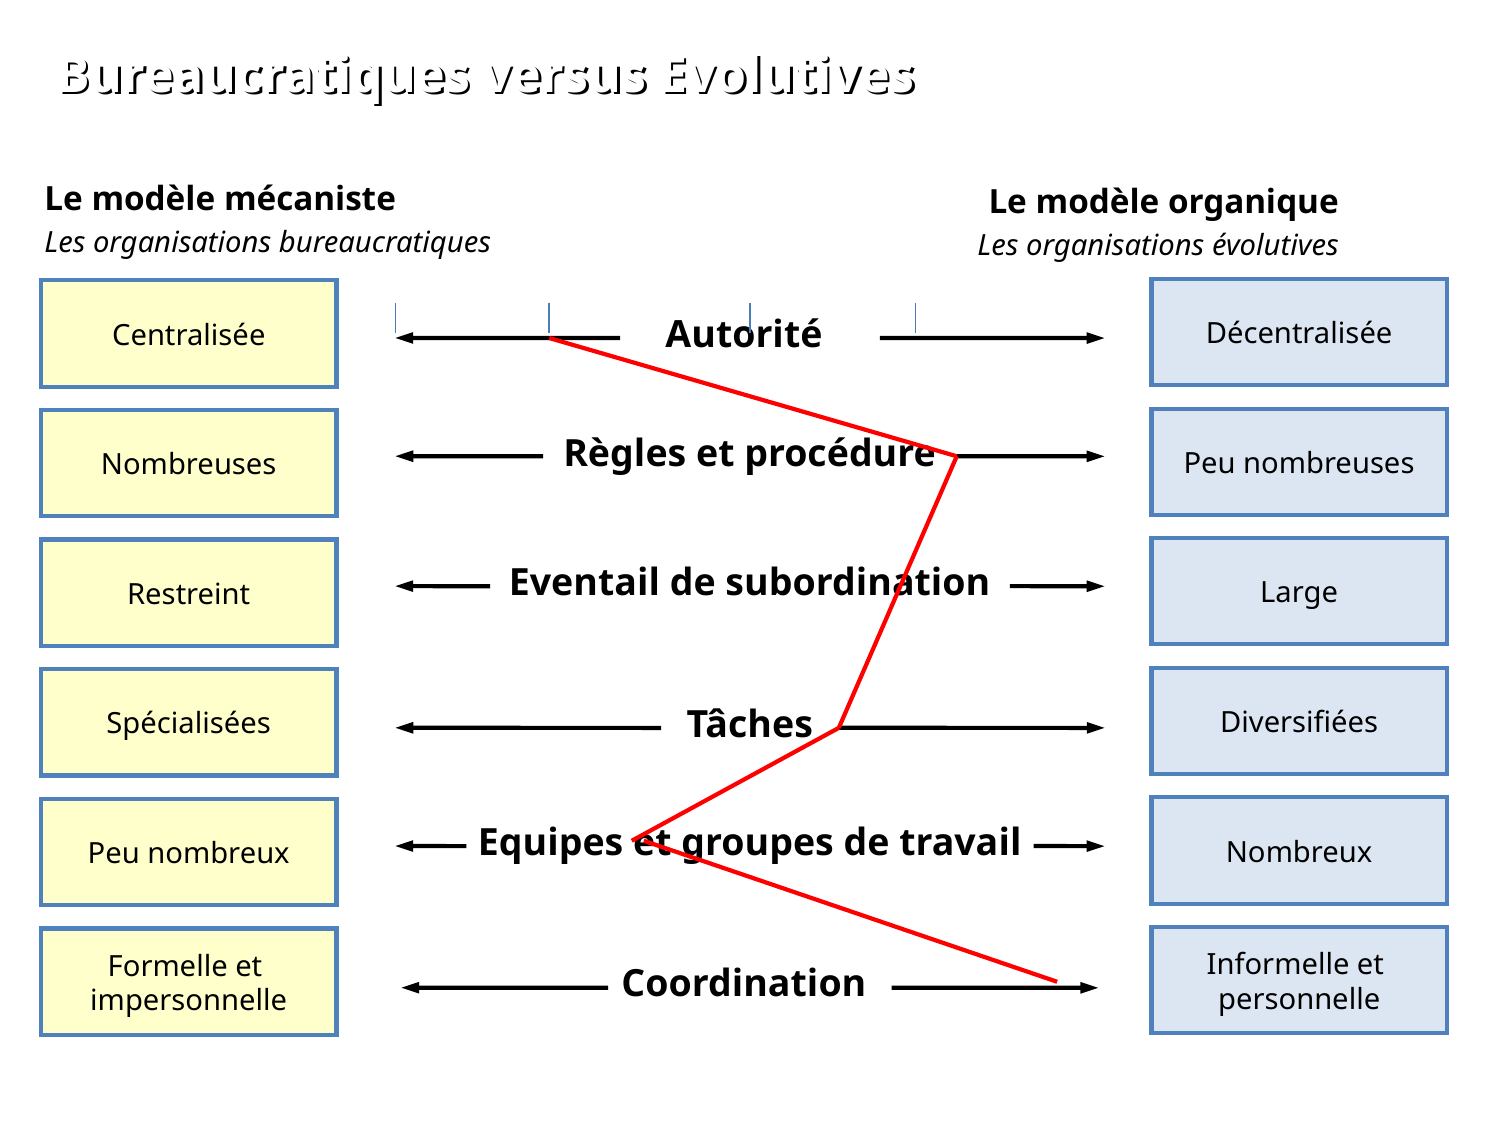

# Bureaucratiques versus Evolutives
Le modèle mécaniste
Les organisations bureaucratiques
Le modèle organique
Les organisations évolutives
Décentralisée
Centralisée
Autorité
Peu nombreuses
Nombreuses
Règles et procédure
Large
Restreint
Eventail de subordination
Diversifiées
Spécialisées
Tâches
Nombreux
Peu nombreux
Equipes et groupes de travail
Informelle et
personnelle
Formelle et
impersonnelle
Coordination